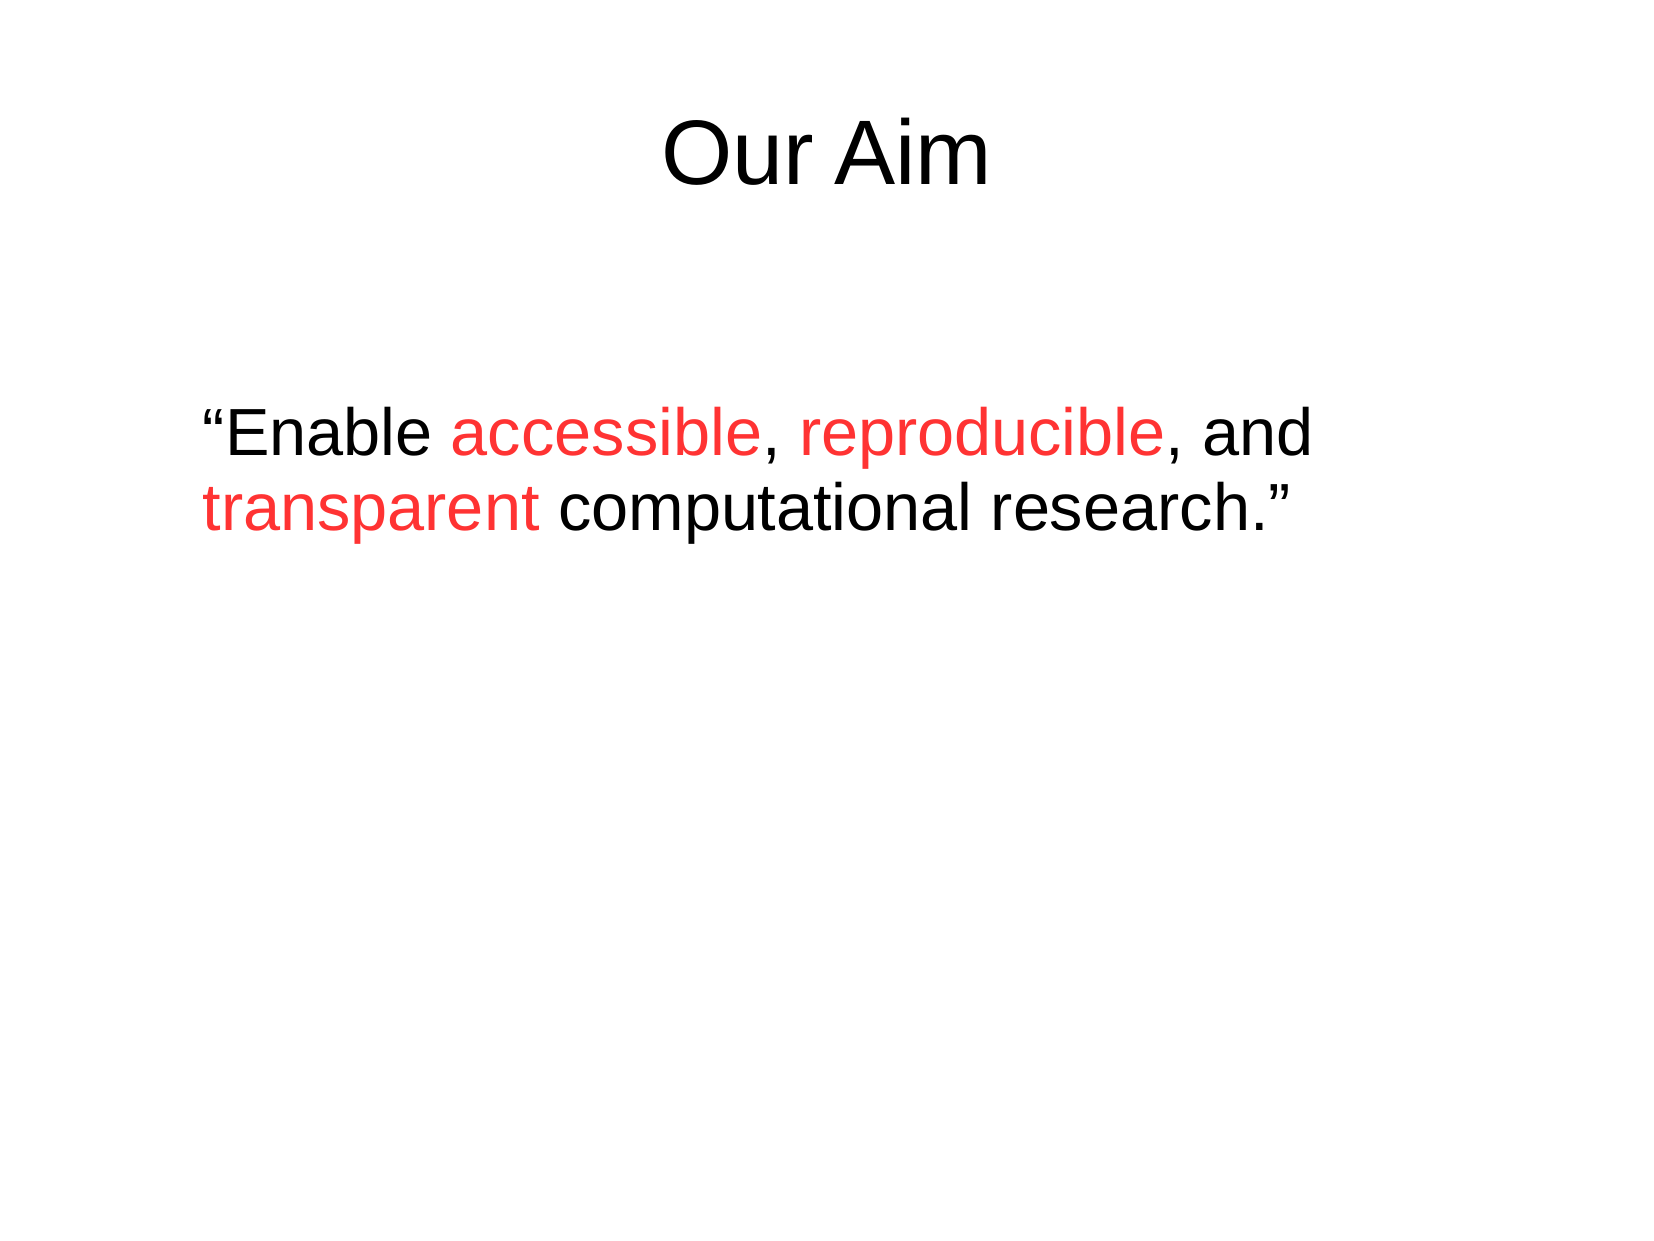

# Our Aim
“Enable accessible, reproducible, and transparent computational research.”